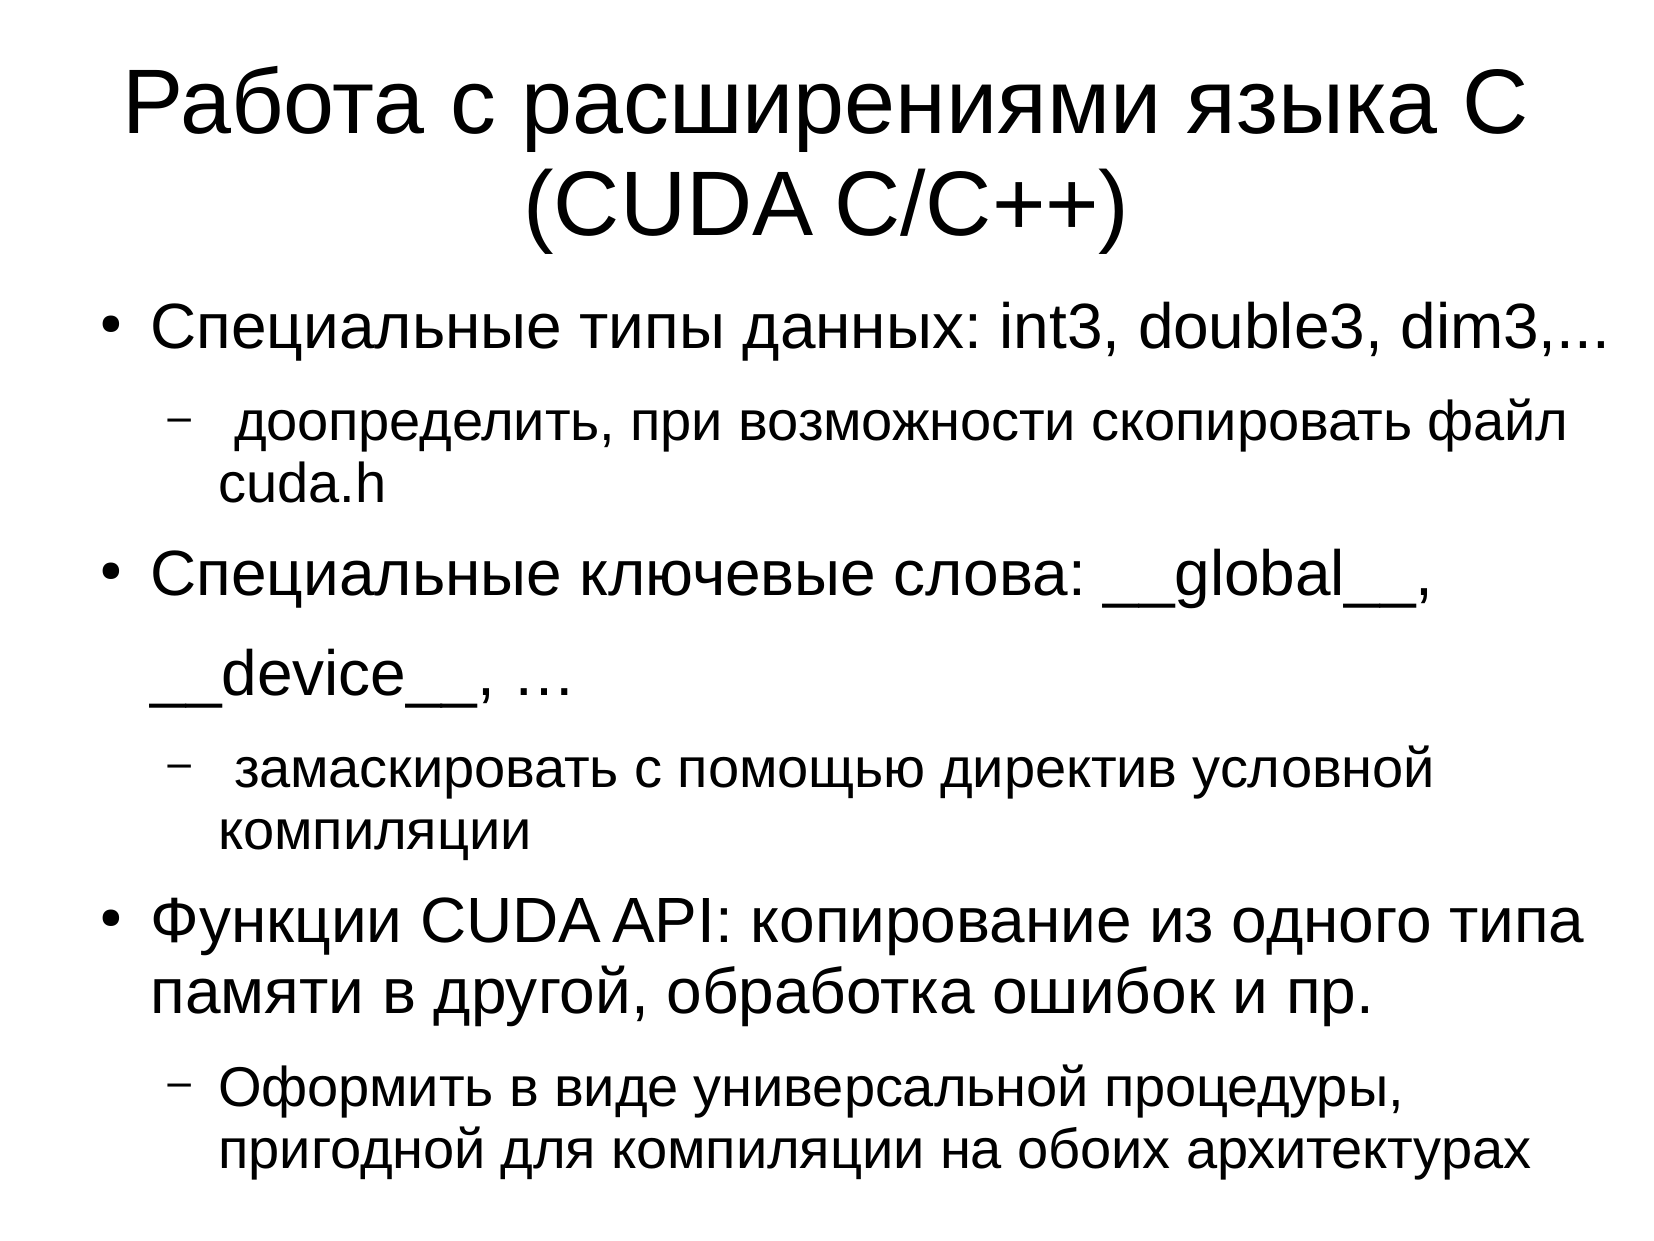

# Работа с расширениями языка C (CUDA С/С++)
Специальные типы данных: int3, double3, dim3,...
 доопределить, при возможности скопировать файл cuda.h
Специальные ключевые слова: __global__,
__device__, …
 замаскировать с помощью директив условной компиляции
Функции CUDA API: копирование из одного типа памяти в другой, обработка ошибок и пр.
Оформить в виде универсальной процедуры, пригодной для компиляции на обоих архитектурах